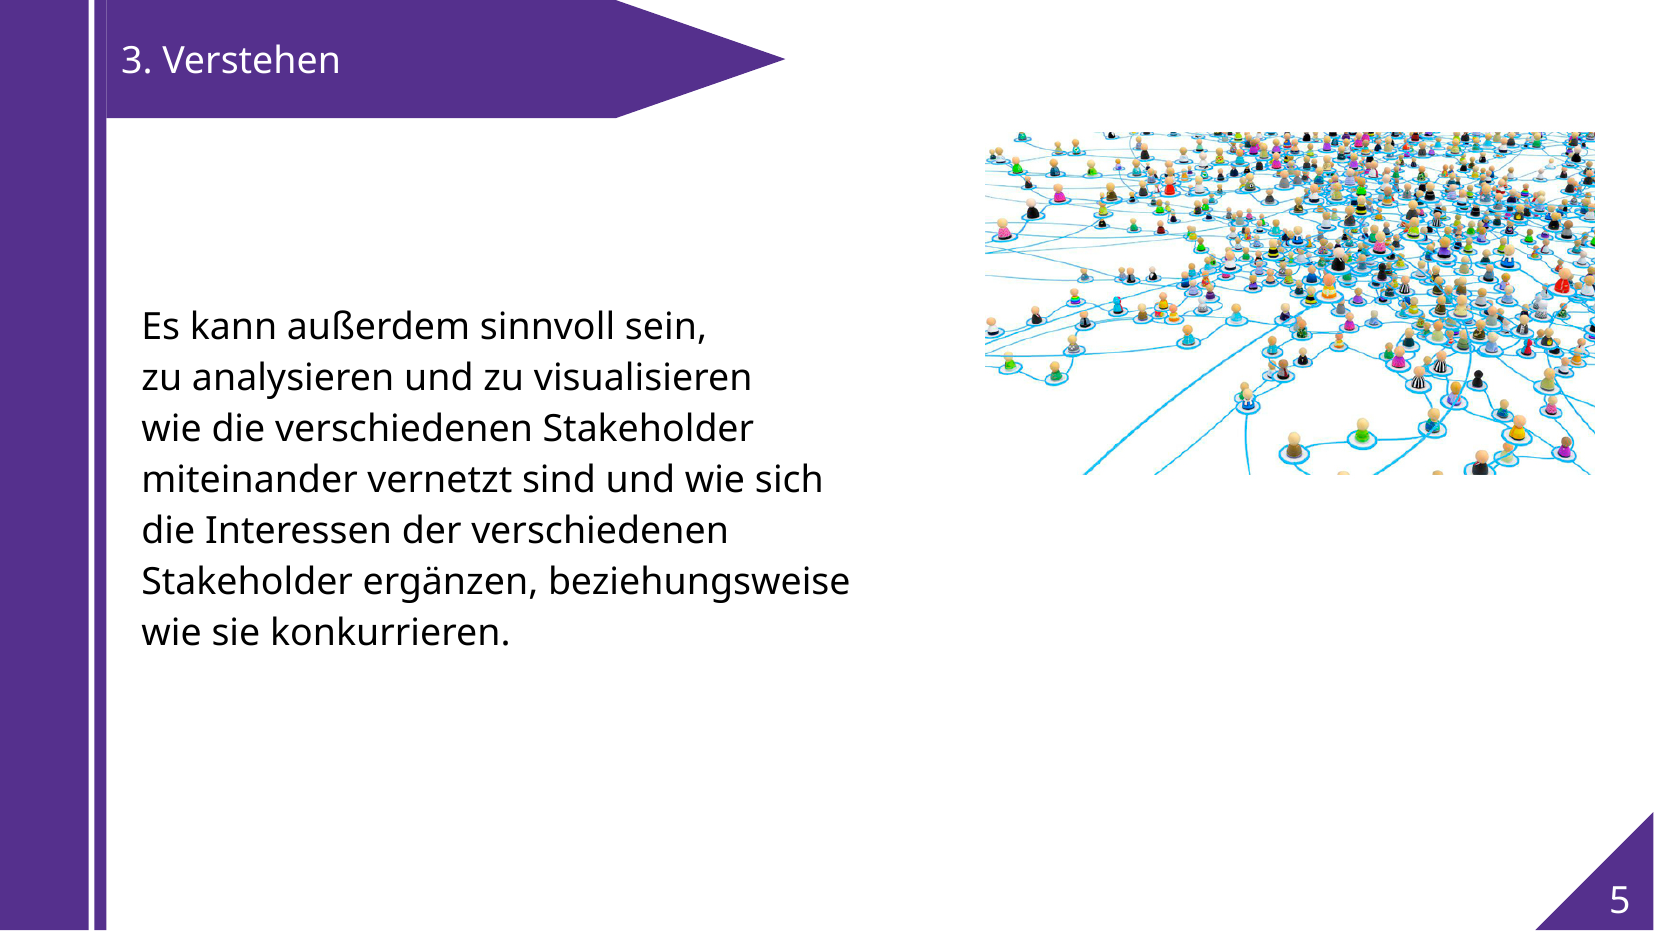

3. Verstehen
Es kann außerdem sinnvoll sein,
zu analysieren und zu visualisieren
wie die verschiedenen Stakeholder
miteinander vernetzt sind und wie sich
die Interessen der verschiedenen
Stakeholder ergänzen, beziehungsweise
wie sie konkurrieren.